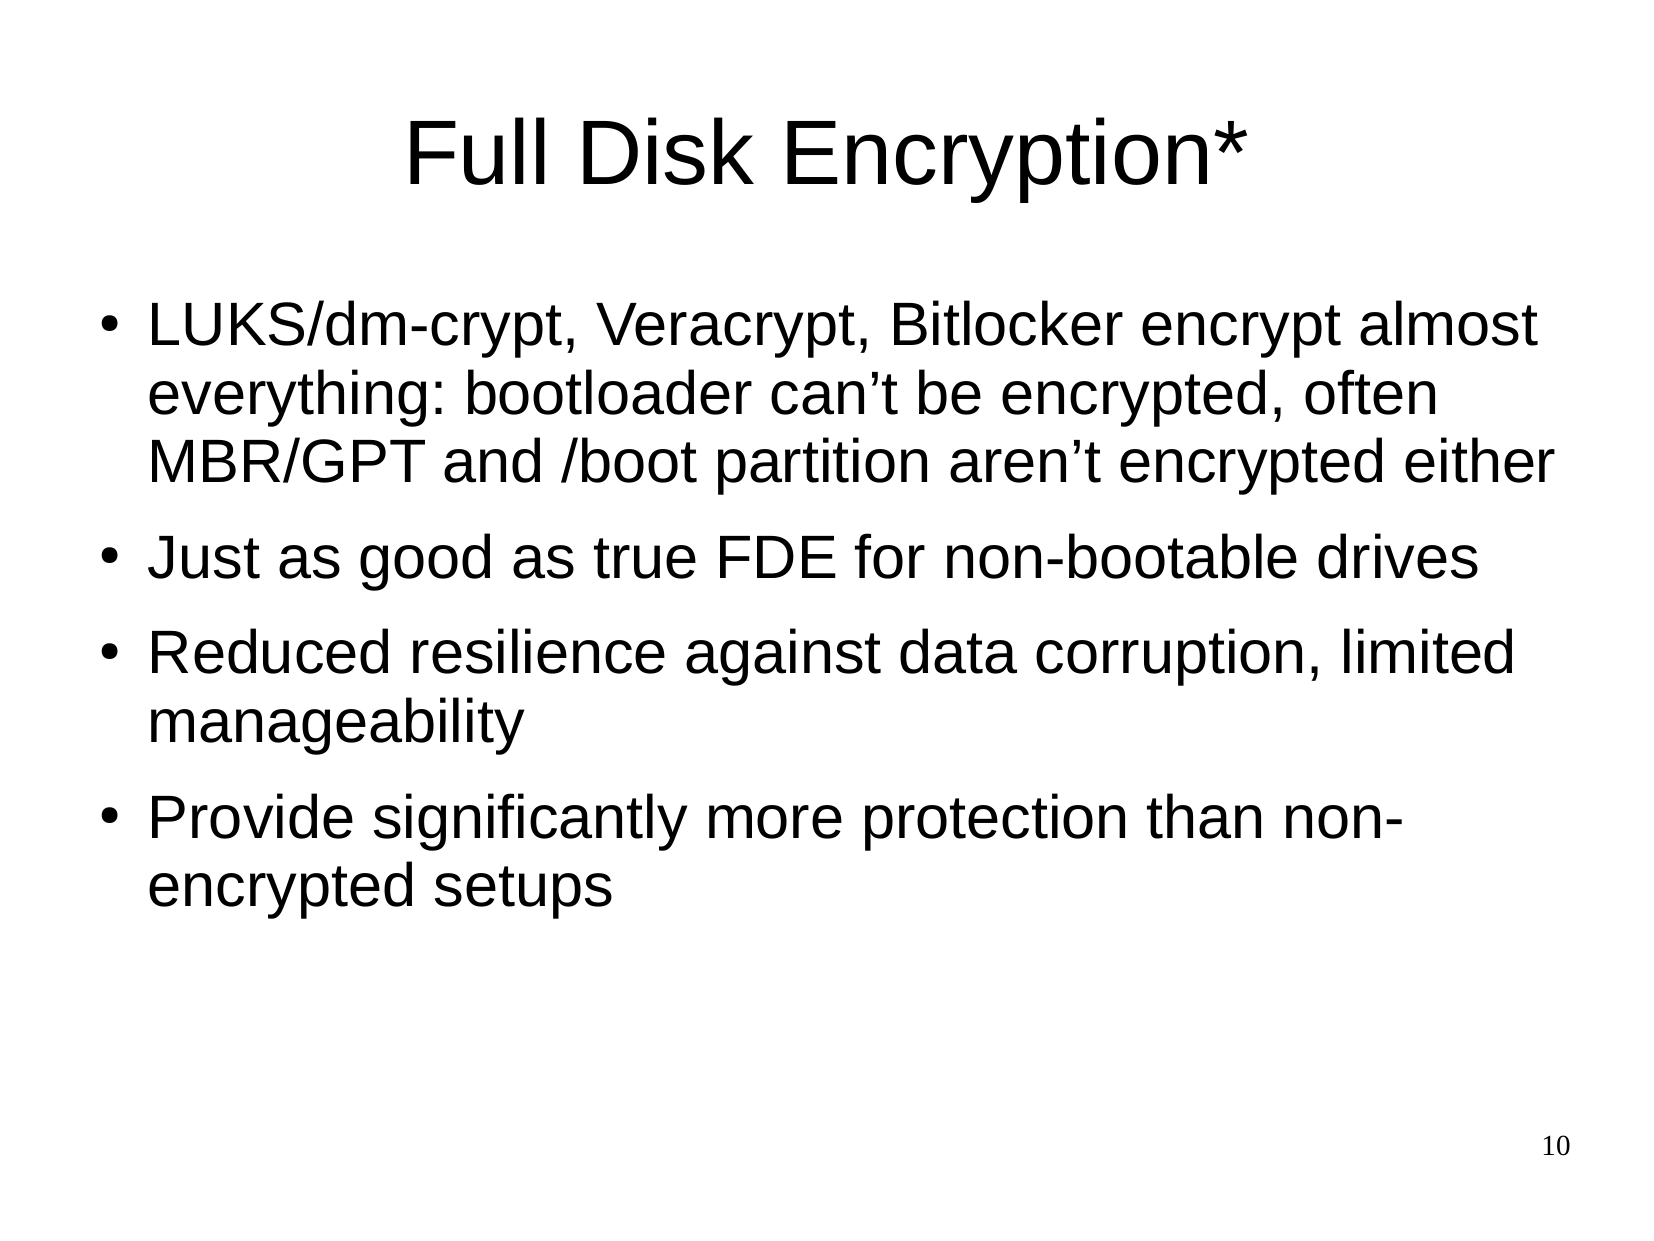

# Full Disk Encryption*
LUKS/dm-crypt, Veracrypt, Bitlocker encrypt almost everything: bootloader can’t be encrypted, often MBR/GPT and /boot partition aren’t encrypted either
Just as good as true FDE for non-bootable drives
Reduced resilience against data corruption, limited manageability
Provide significantly more protection than non-encrypted setups
10